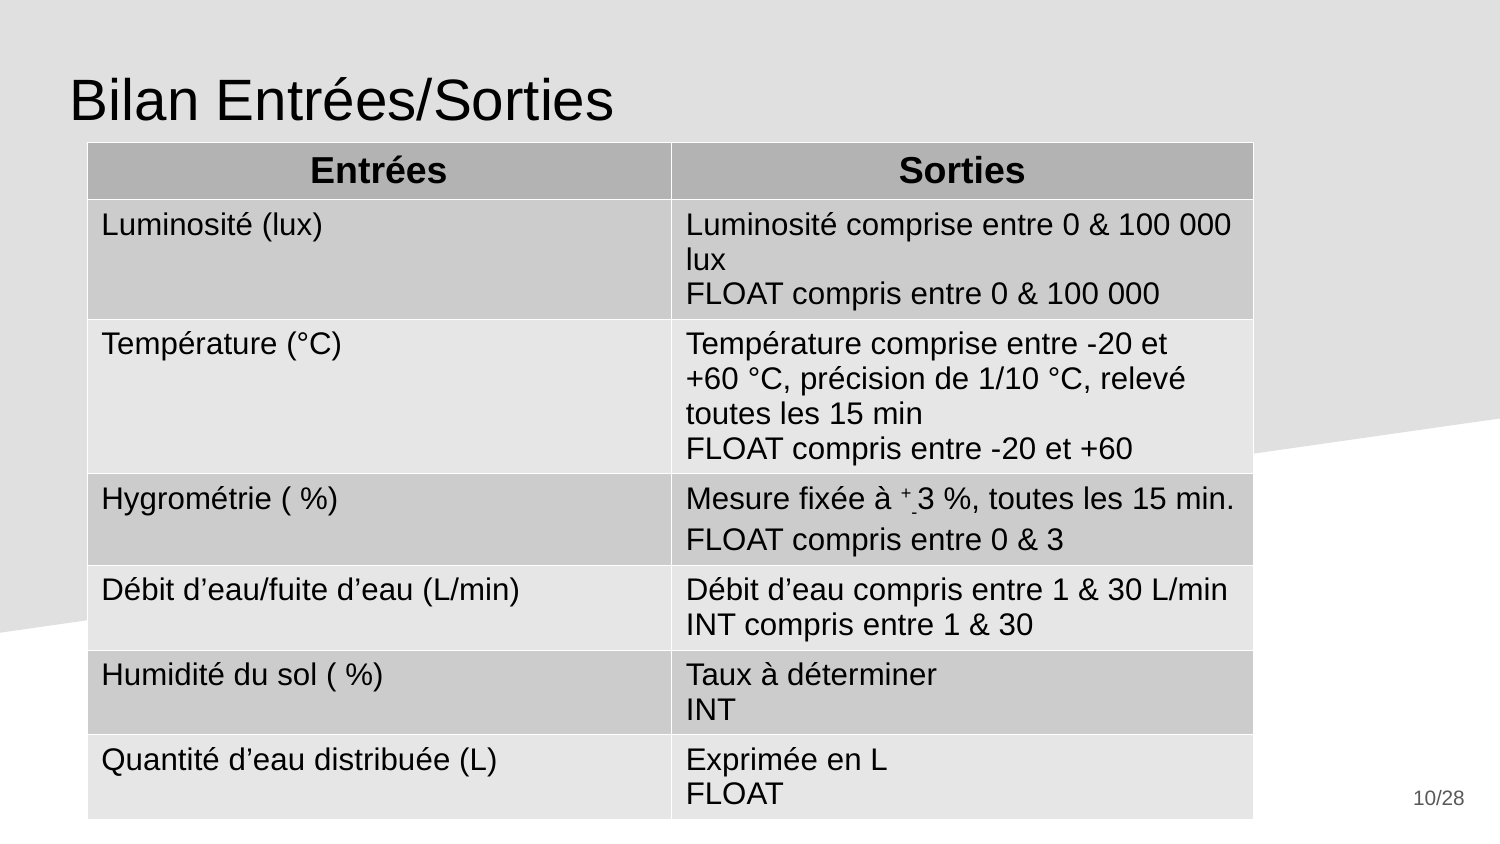

# Bilan Entrées/Sorties
| Entrées | Sorties |
| --- | --- |
| Luminosité (lux) | Luminosité comprise entre 0 & 100 000 lux FLOAT compris entre 0 & 100 000 |
| Température (°C) | Température comprise entre -20 et +60 °C, précision de 1/10 °C, relevé toutes les 15 min FLOAT compris entre -20 et +60 |
| Hygrométrie ( %) | Mesure fixée à +-3 %, toutes les 15 min. FLOAT compris entre 0 & 3 |
| Débit d’eau/fuite d’eau (L/min) | Débit d’eau compris entre 1 & 30 L/min INT compris entre 1 & 30 |
| Humidité du sol ( %) | Taux à déterminer INT |
| Quantité d’eau distribuée (L) | Exprimée en L FLOAT |